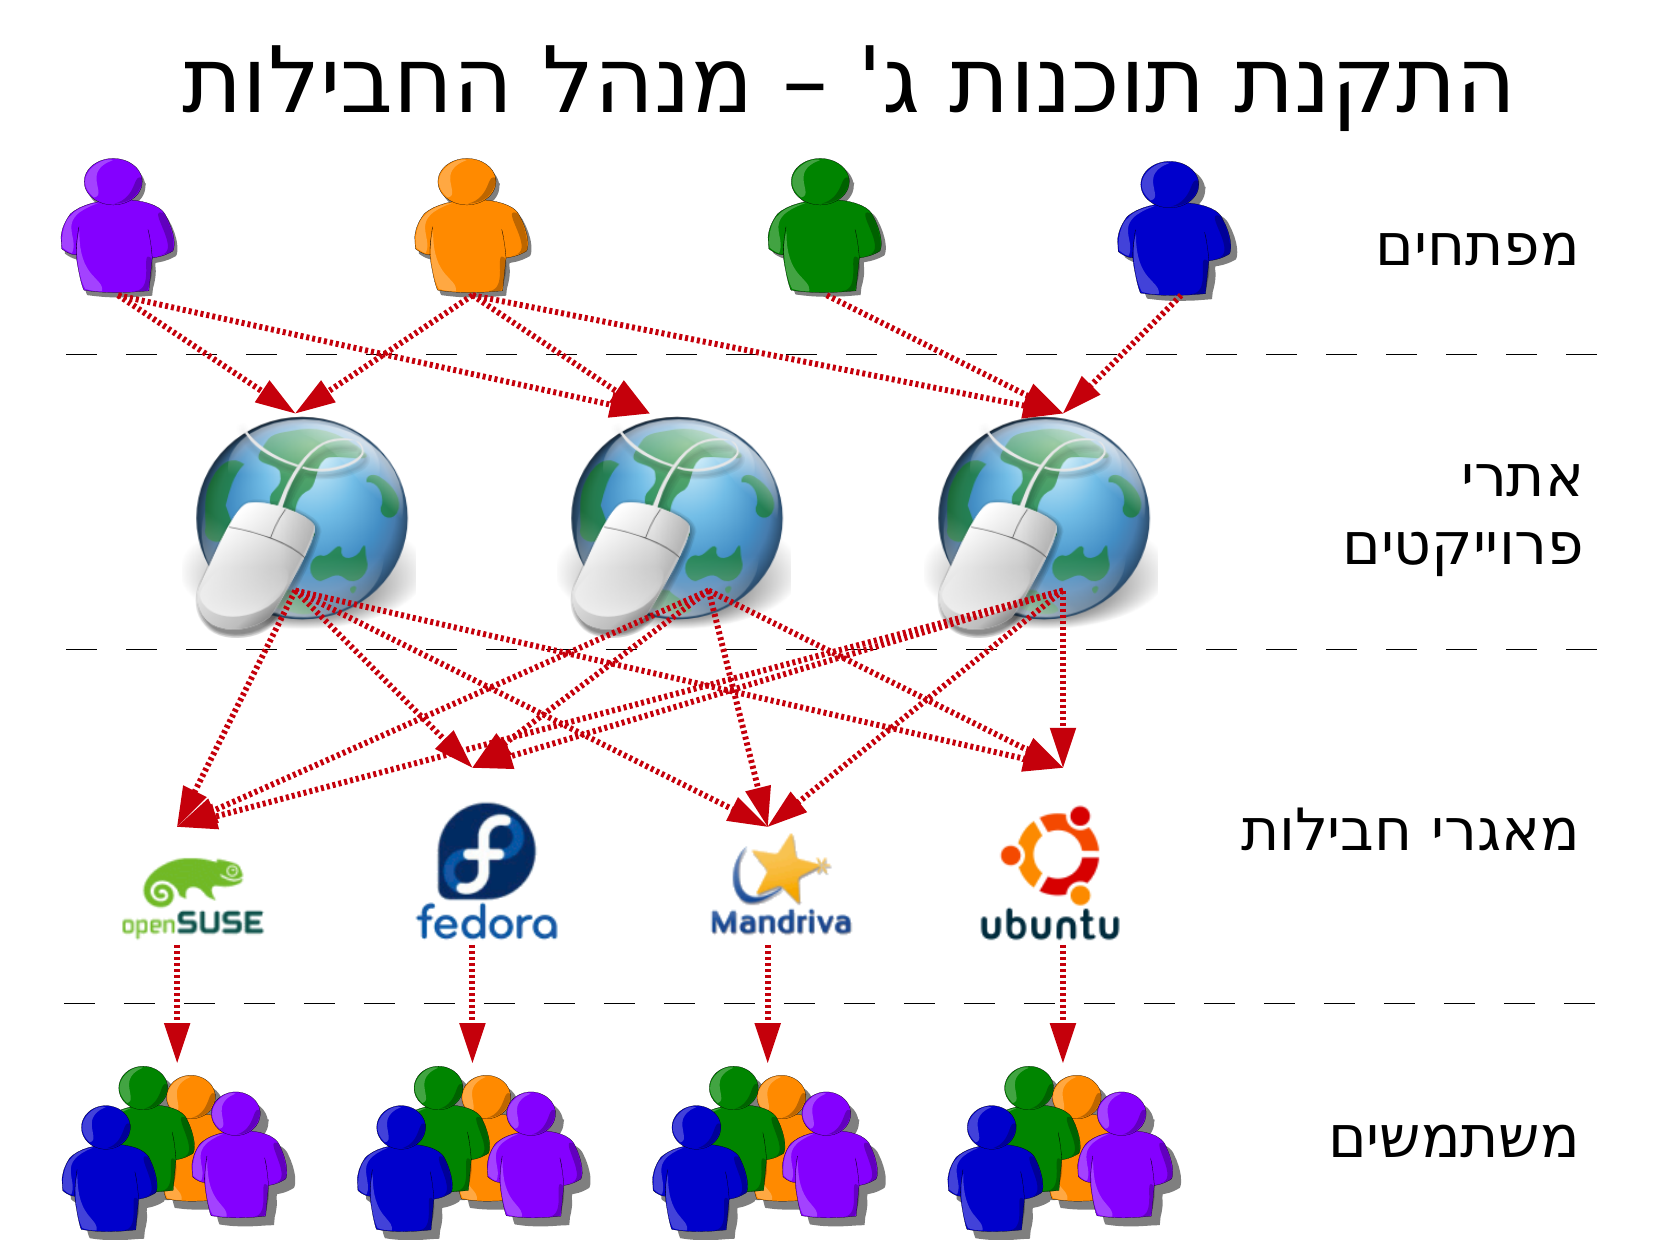

# התקנת תוכנות ג' – מנהל החבילות
מפתחים
אתרי
פרוייקטים
מאגרי חבילות
משתמשים